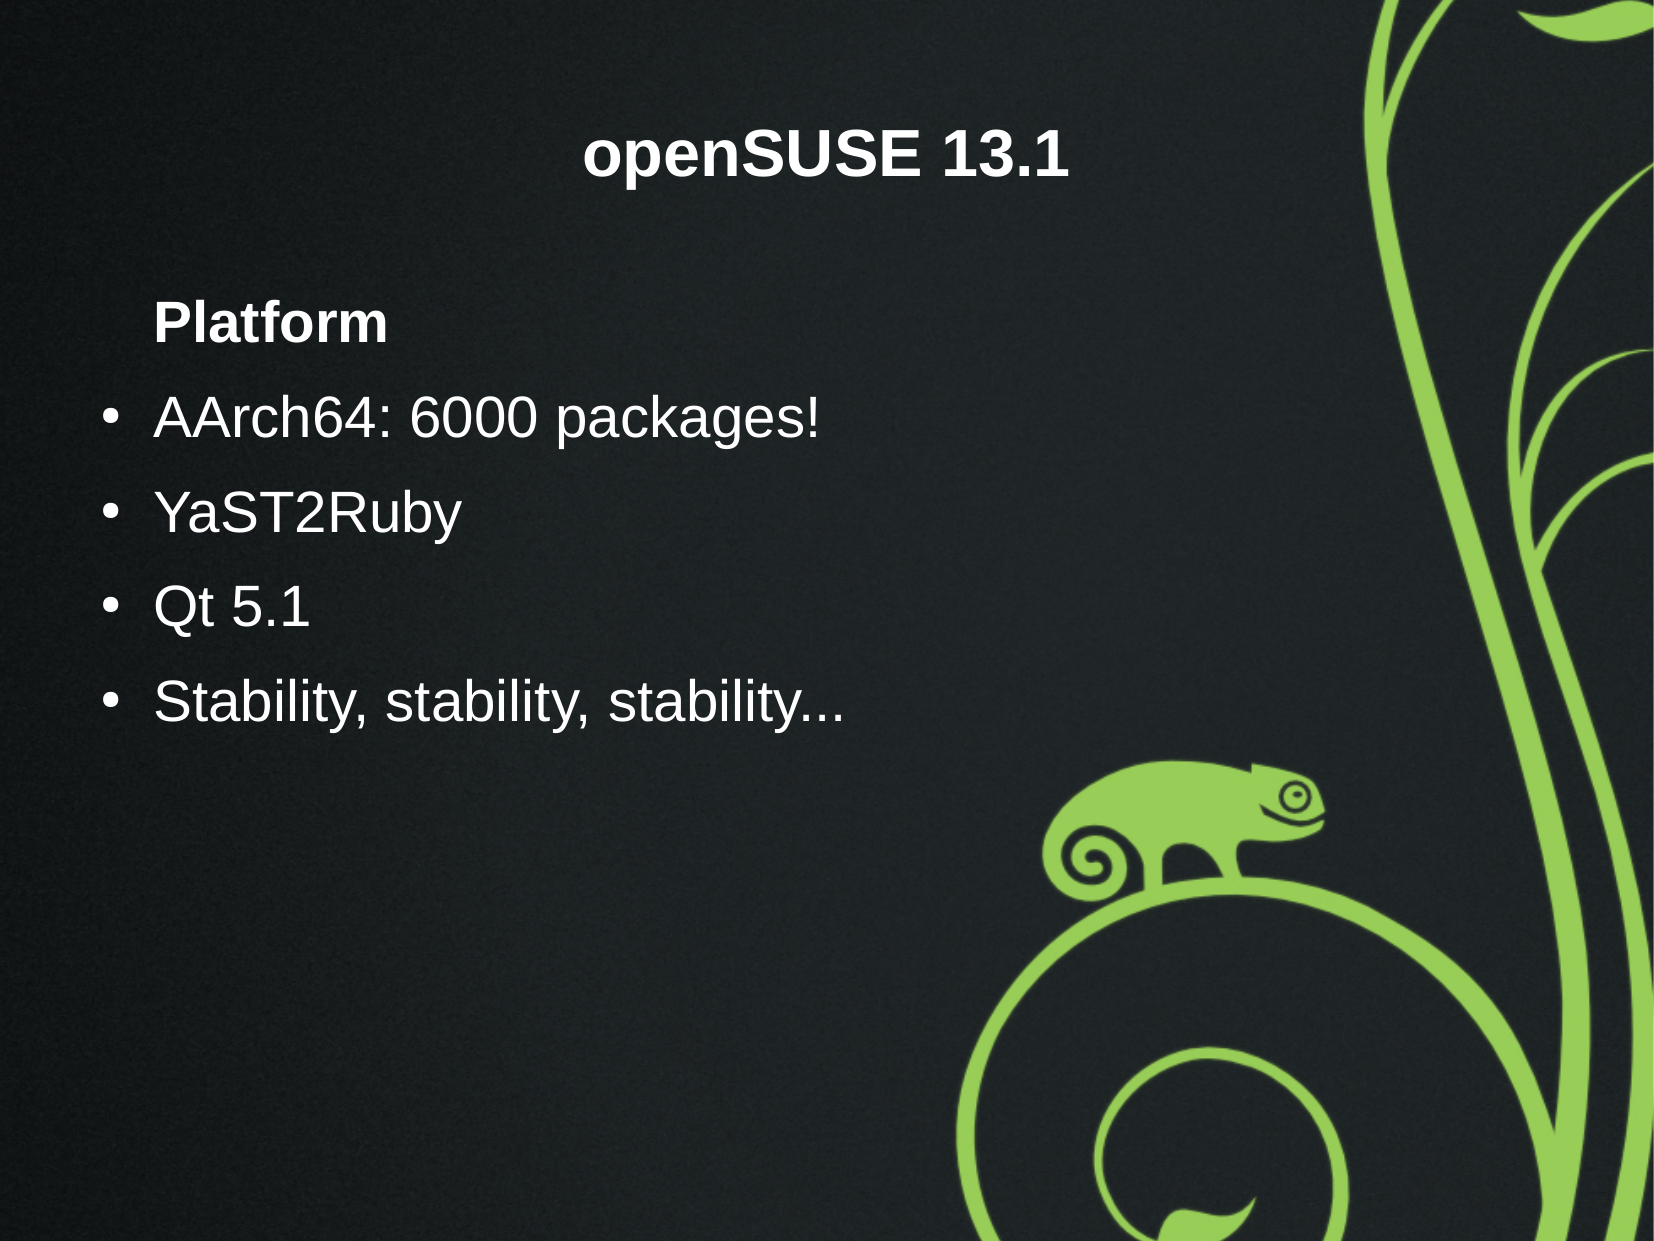

# openSUSE 13.1
Platform
AArch64: 6000 packages!
YaST2Ruby
Qt 5.1
Stability, stability, stability...